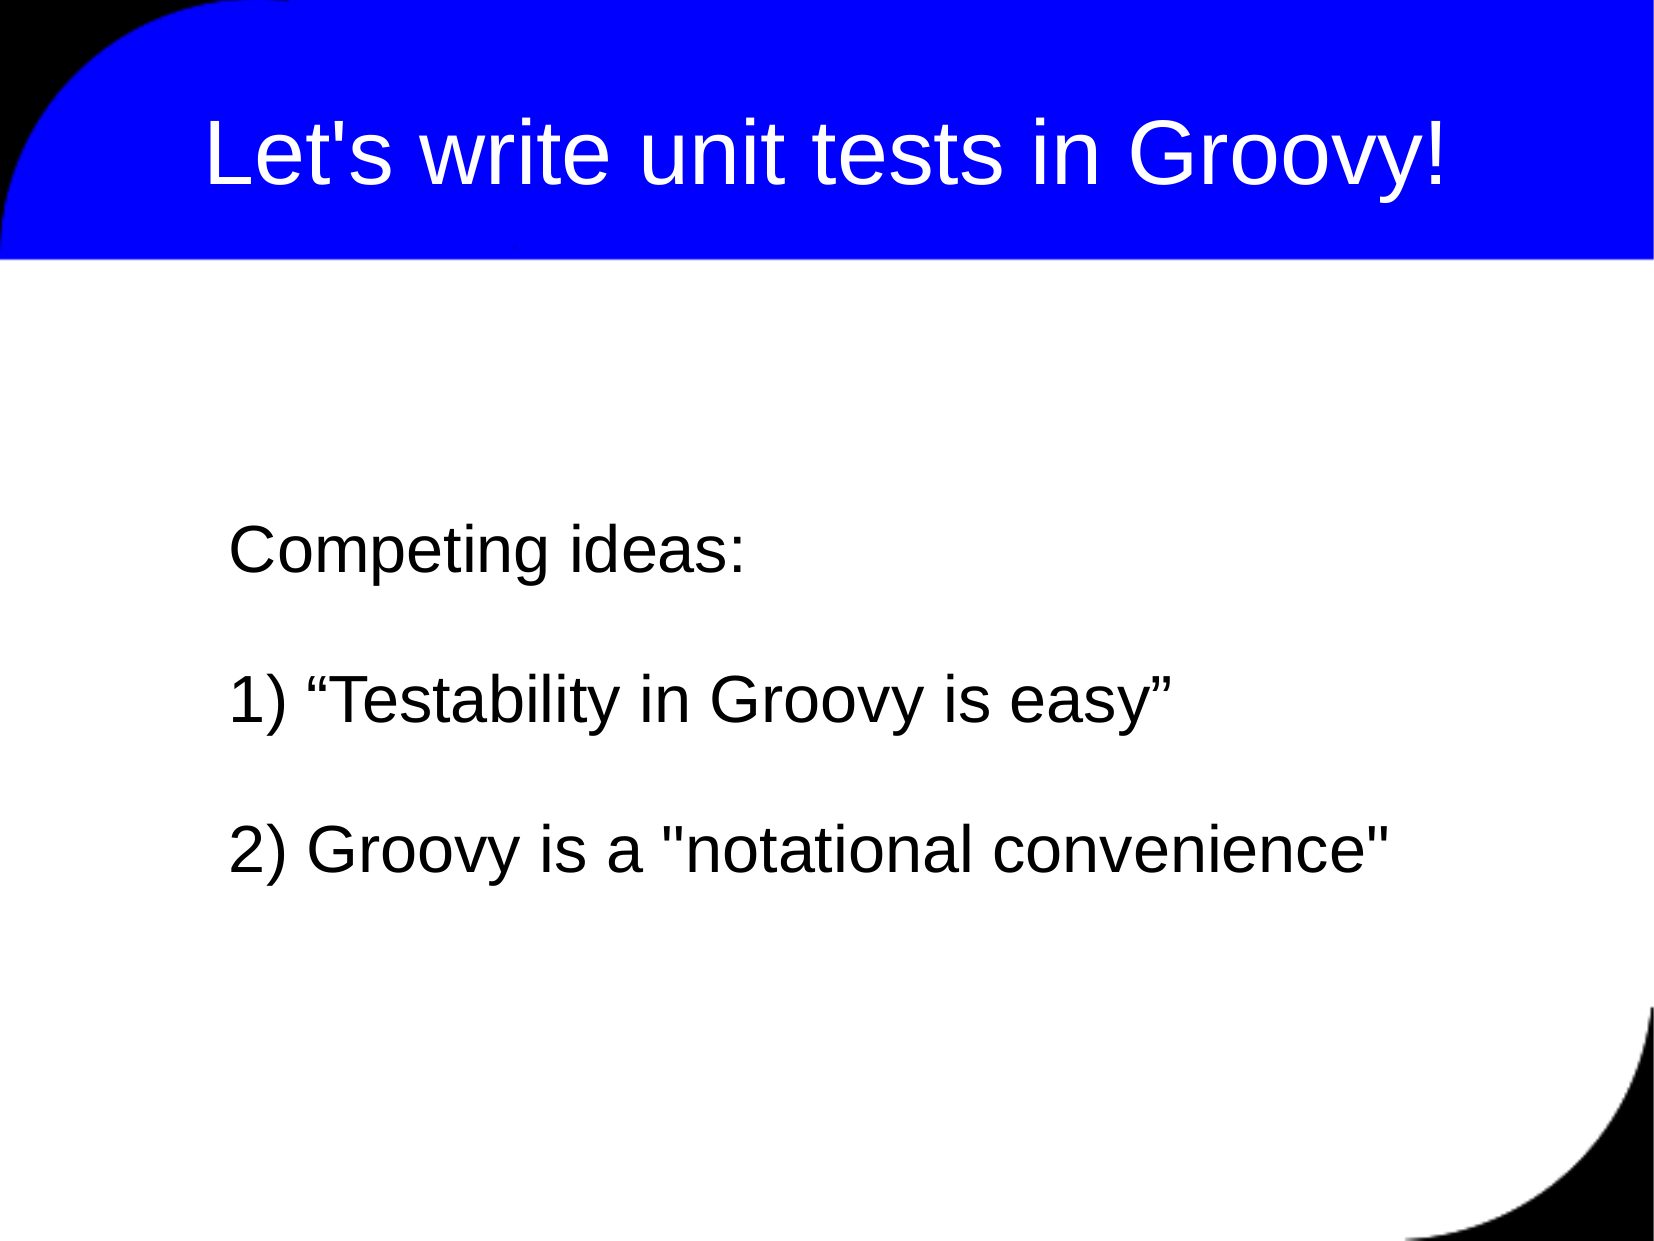

# Let's write unit tests in Groovy!
Competing ideas:
 “Testability in Groovy is easy”
 Groovy is a "notational convenience"